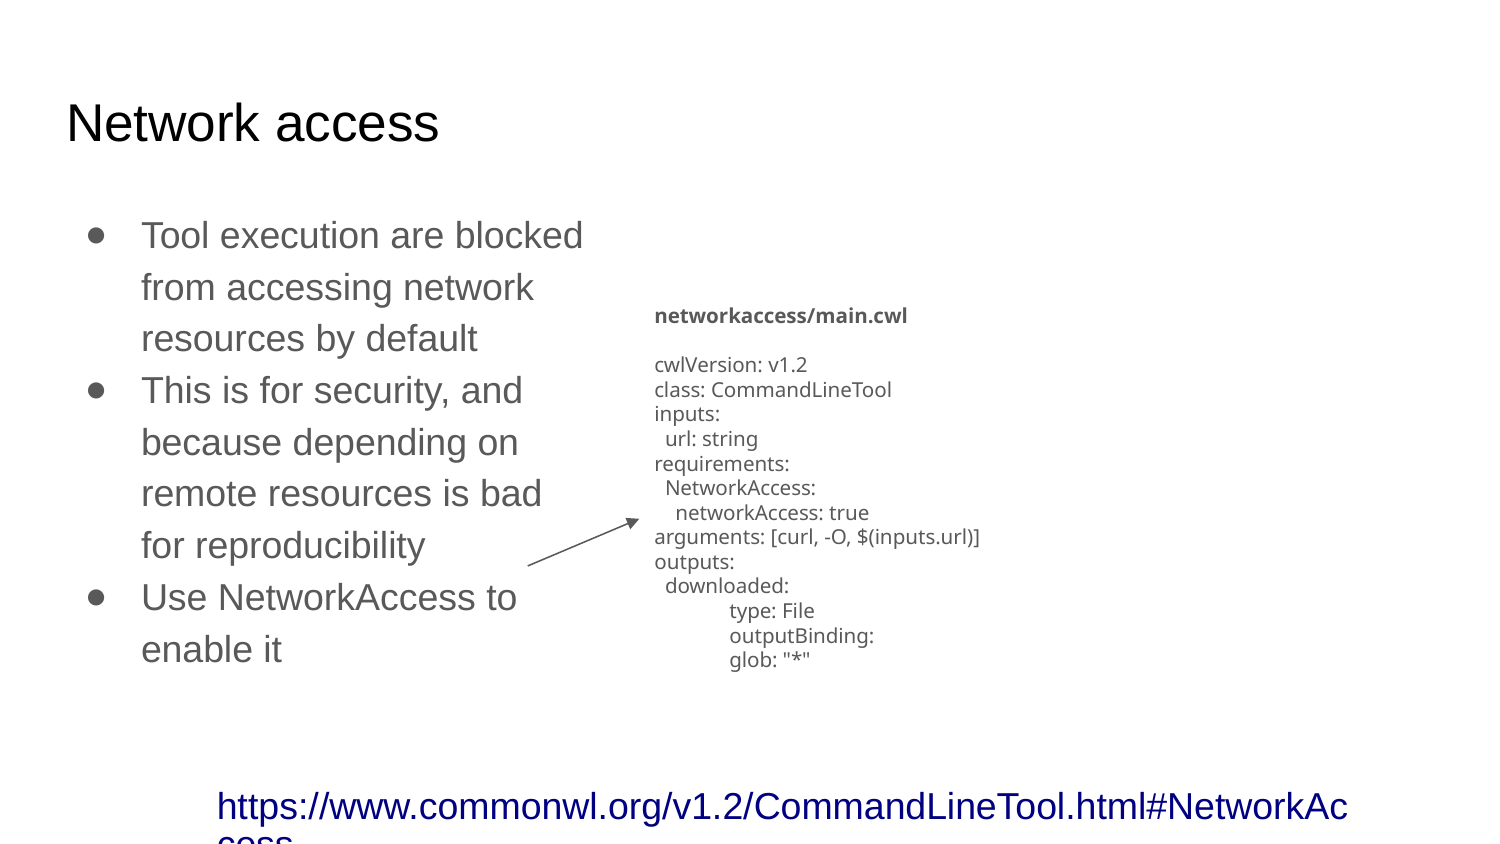

# Network access
Tool execution are blocked from accessing network resources by default
This is for security, and because depending on remote resources is bad for reproducibility
Use NetworkAccess to enable it
networkaccess/main.cwl
cwlVersion: v1.2
class: CommandLineTool
inputs:
 url: string
requirements:
 NetworkAccess:
 networkAccess: true
arguments: [curl, -O, $(inputs.url)]
outputs:
 downloaded:
	type: File
	outputBinding:
 	glob: "*"
https://www.commonwl.org/v1.2/CommandLineTool.html#NetworkAccess